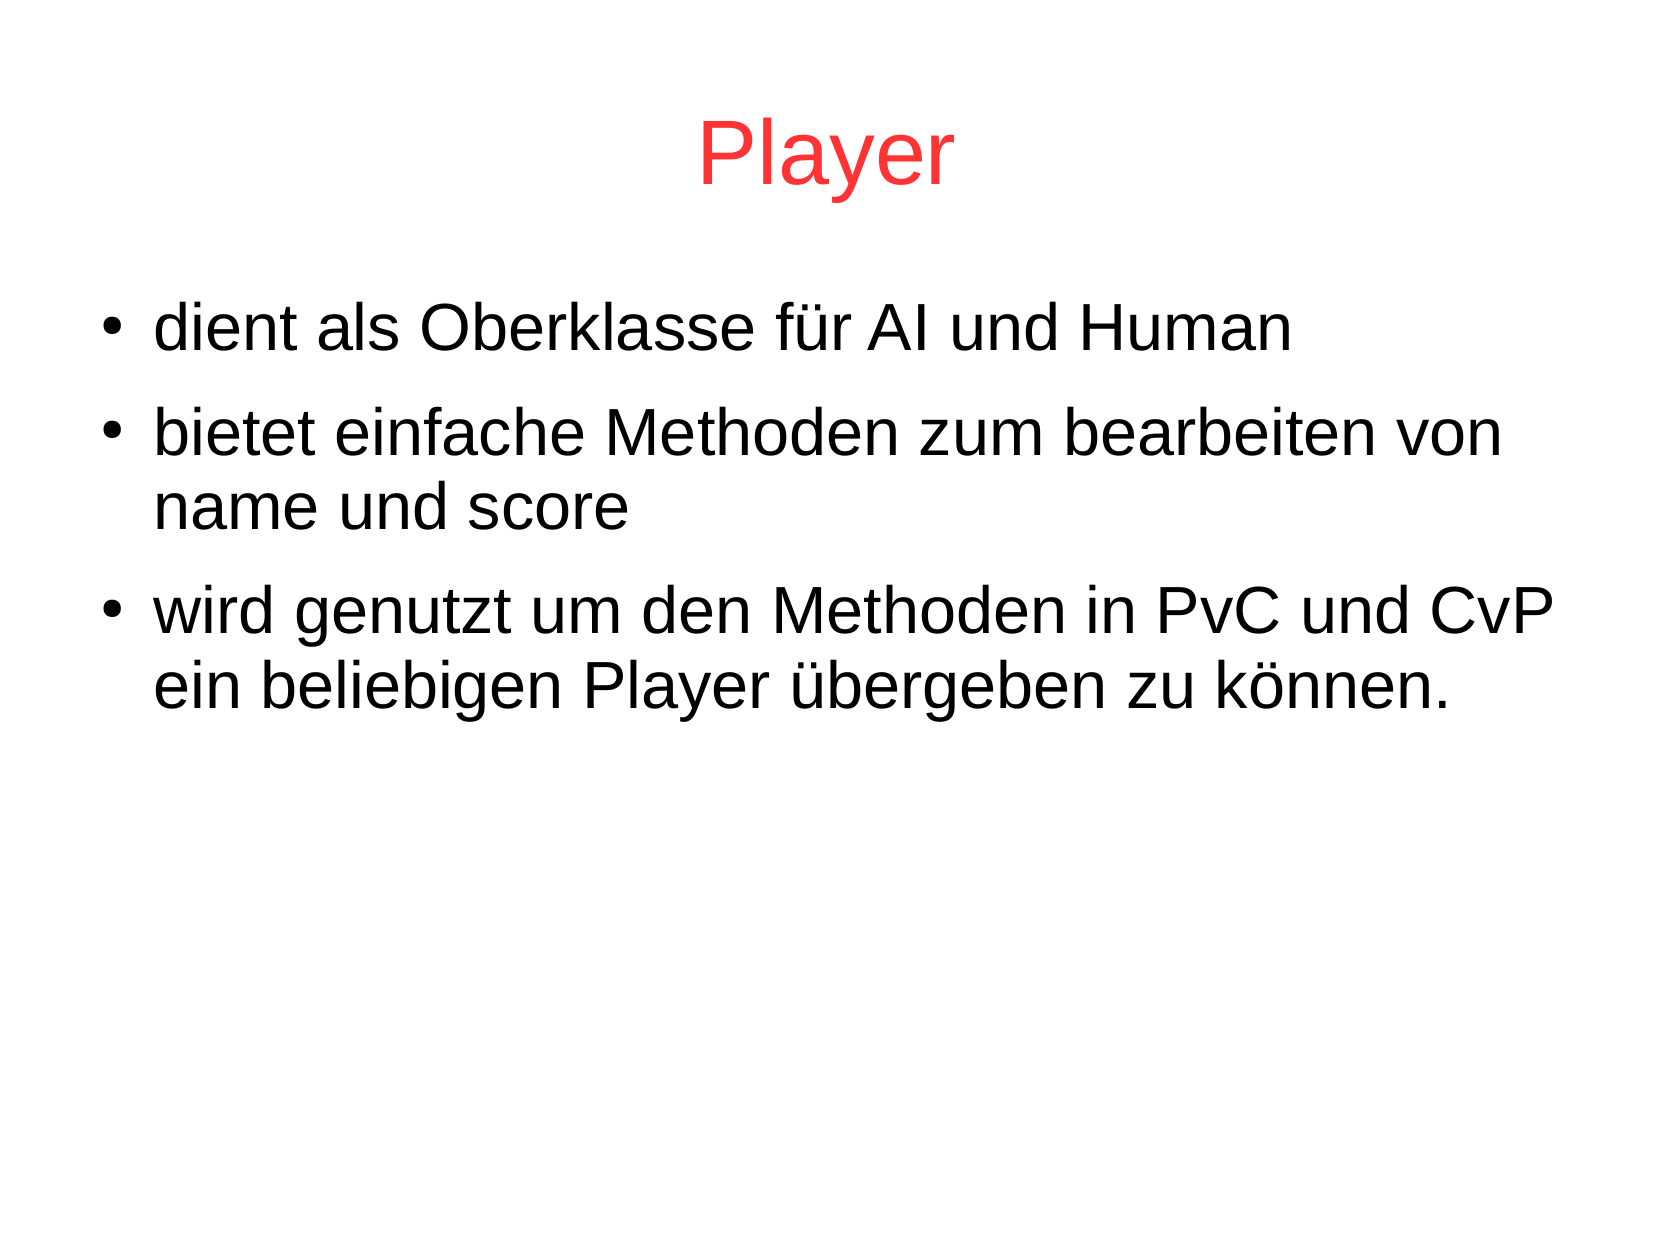

# Player
dient als Oberklasse für AI und Human
bietet einfache Methoden zum bearbeiten von name und score
wird genutzt um den Methoden in PvC und CvP ein beliebigen Player übergeben zu können.